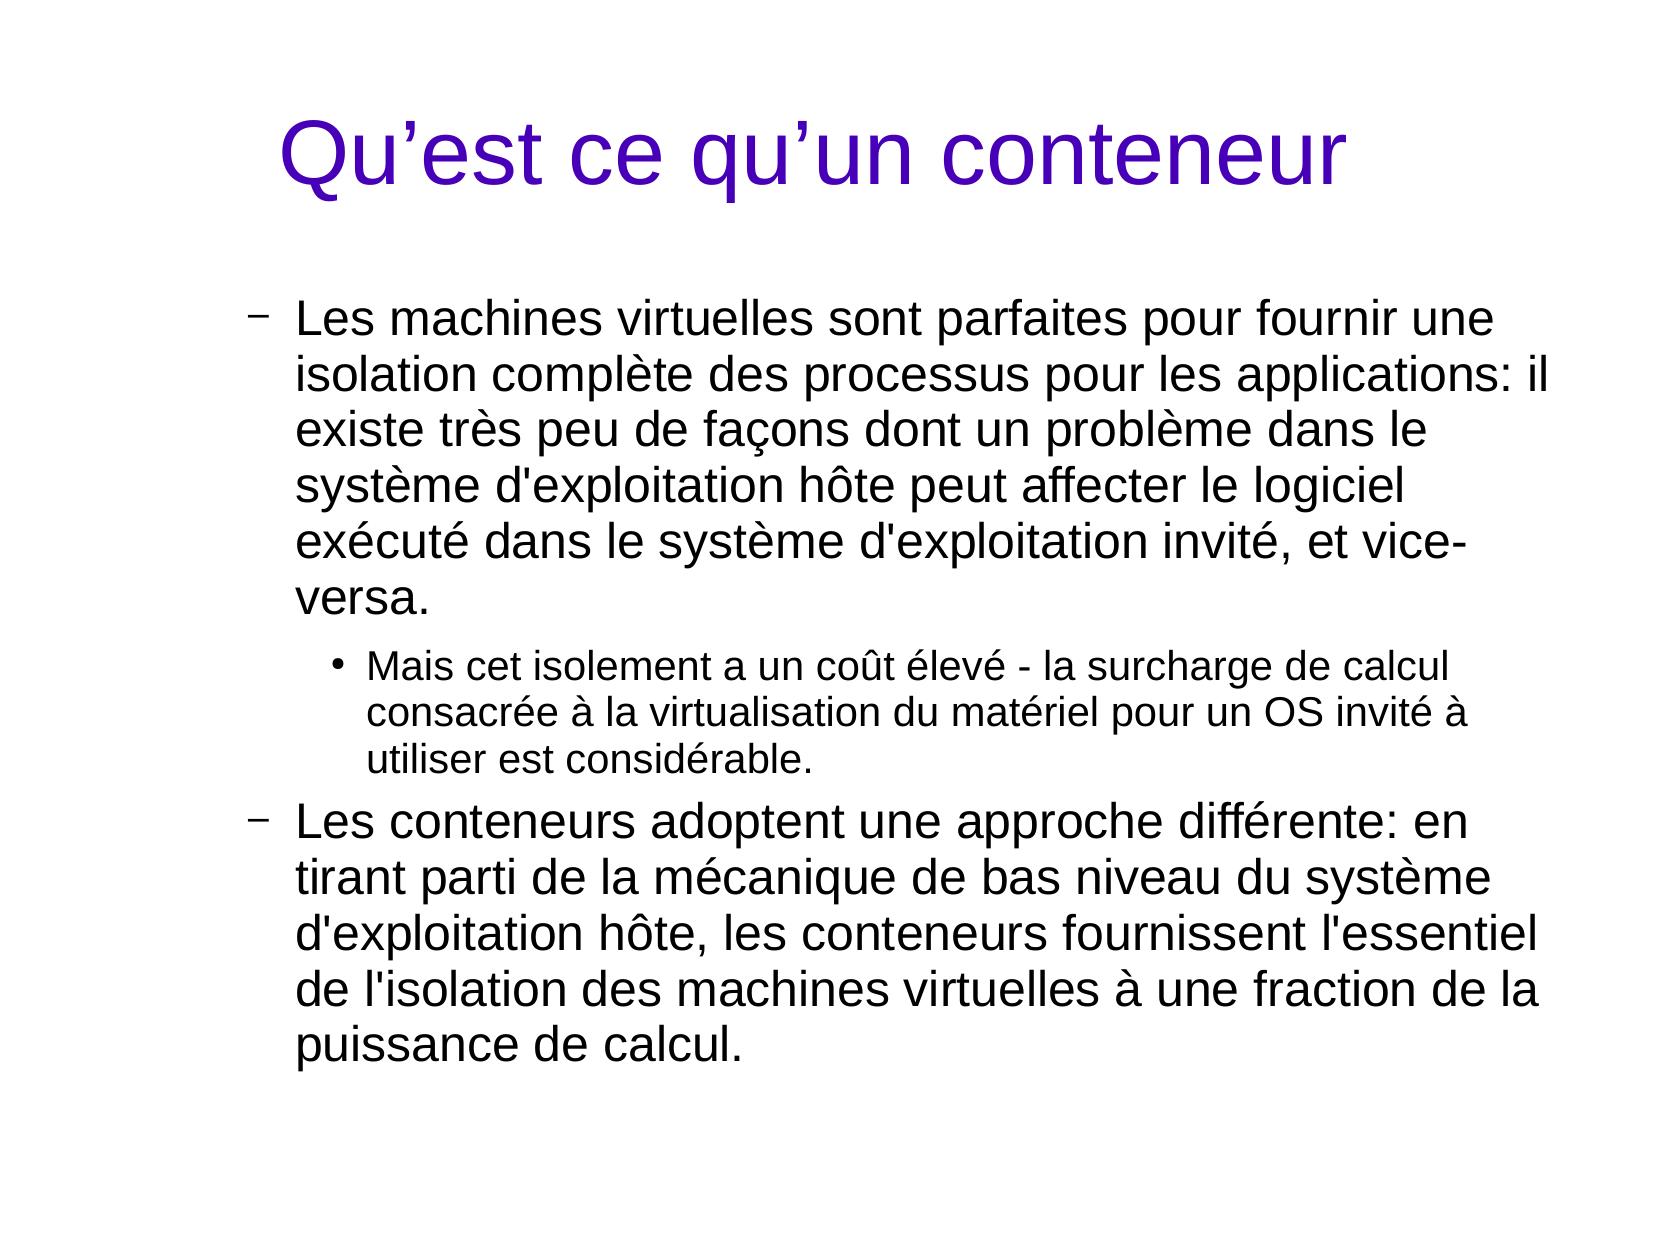

# Qu’est ce qu’un conteneur
Les machines virtuelles sont parfaites pour fournir une isolation complète des processus pour les applications: il existe très peu de façons dont un problème dans le système d'exploitation hôte peut affecter le logiciel exécuté dans le système d'exploitation invité, et vice-versa.
Mais cet isolement a un coût élevé - la surcharge de calcul consacrée à la virtualisation du matériel pour un OS invité à utiliser est considérable.
Les conteneurs adoptent une approche différente: en tirant parti de la mécanique de bas niveau du système d'exploitation hôte, les conteneurs fournissent l'essentiel de l'isolation des machines virtuelles à une fraction de la puissance de calcul.